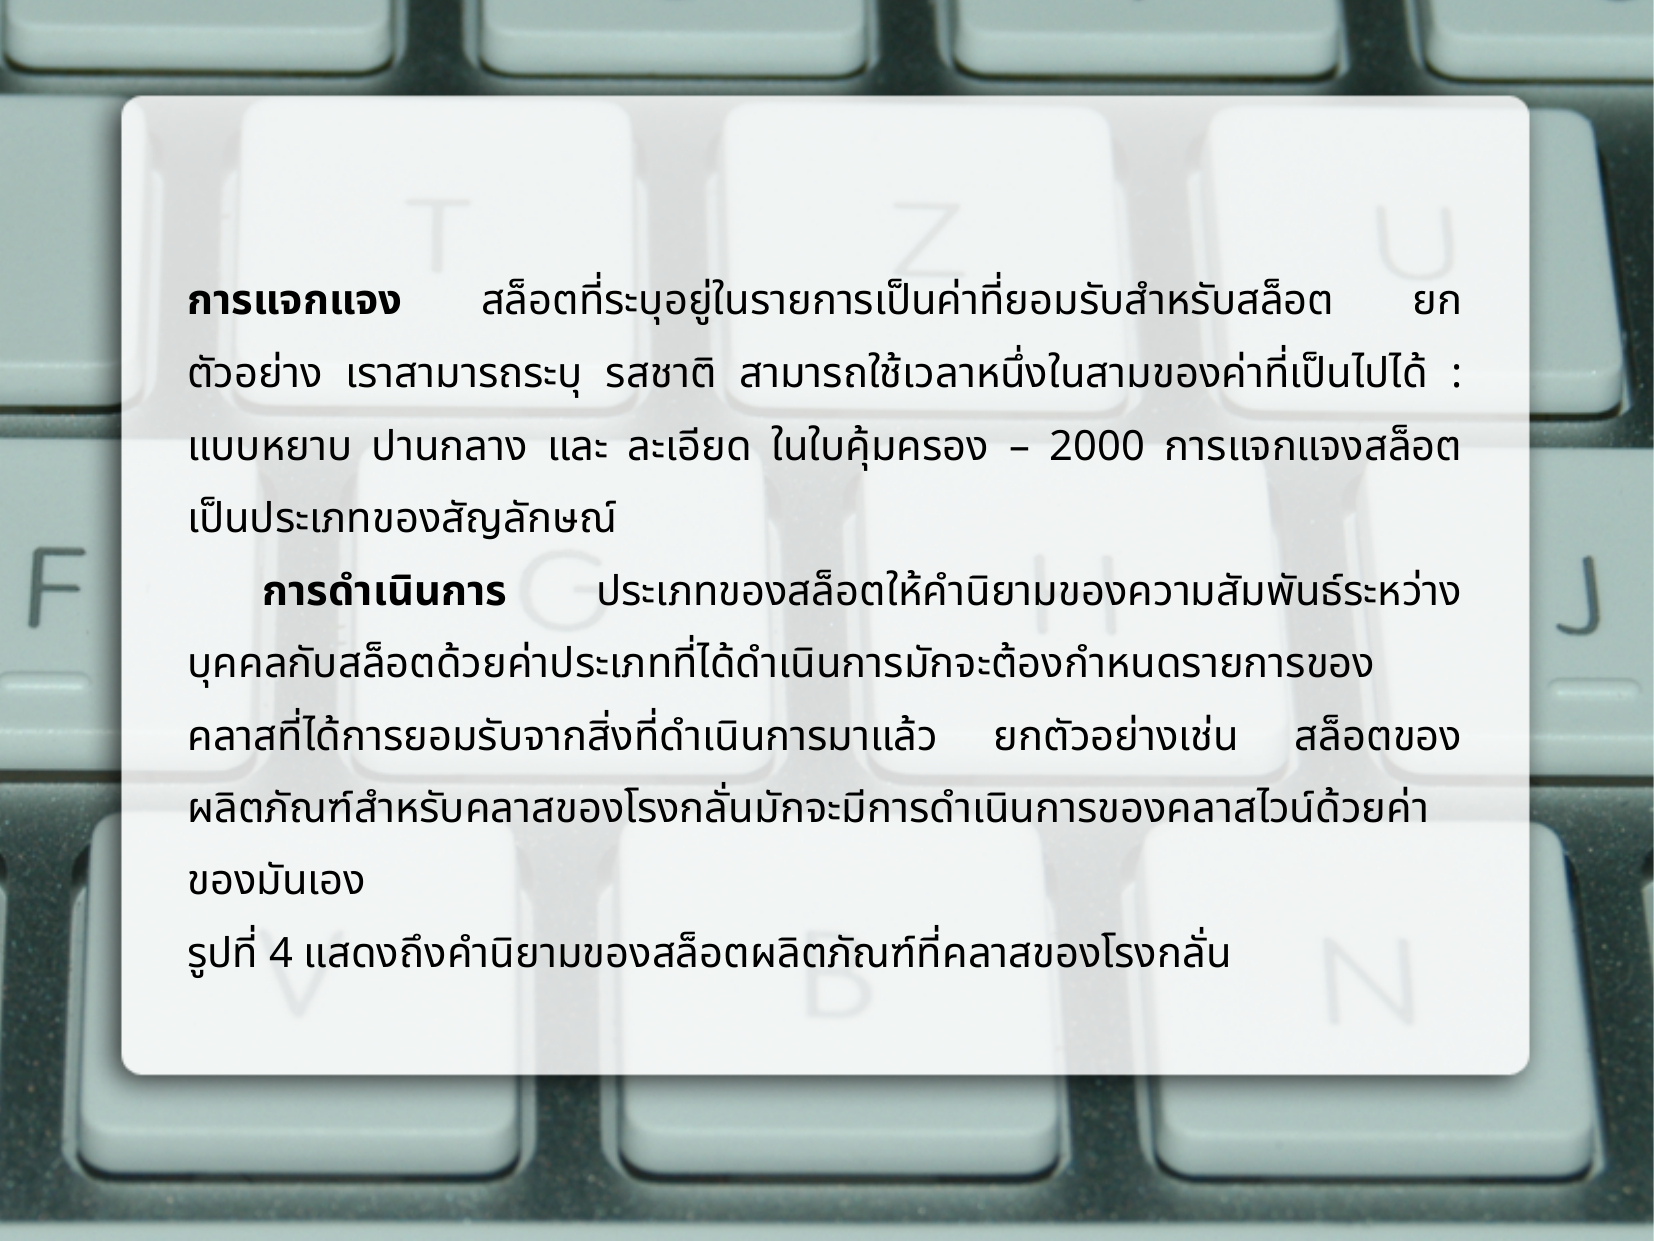

#
การแจกแจง สล็อตที่ระบุอยู่ในรายการเป็นค่าที่ยอมรับสำหรับสล็อต ยกตัวอย่าง เราสามารถระบุ รสชาติ สามารถใช้เวลาหนึ่งในสามของค่าที่เป็นไปได้ : แบบหยาบ ปานกลาง และ ละเอียด ในใบคุ้มครอง – 2000 การแจกแจงสล็อตเป็นประเภทของสัญลักษณ์
	การดำเนินการ ประเภทของสล็อตให้คำนิยามของความสัมพันธ์ระหว่างบุคคลกับสล็อตด้วยค่าประเภทที่ได้ดำเนินการมักจะต้องกำหนดรายการของคลาสที่ได้การยอมรับจากสิ่งที่ดำเนินการมาแล้ว ยกตัวอย่างเช่น สล็อตของผลิตภัณฑ์สำหรับคลาสของโรงกลั่นมักจะมีการดำเนินการของคลาสไวน์ด้วยค่าของมันเอง
รูปที่ 4 แสดงถึงคำนิยามของสล็อตผลิตภัณฑ์ที่คลาสของโรงกลั่น